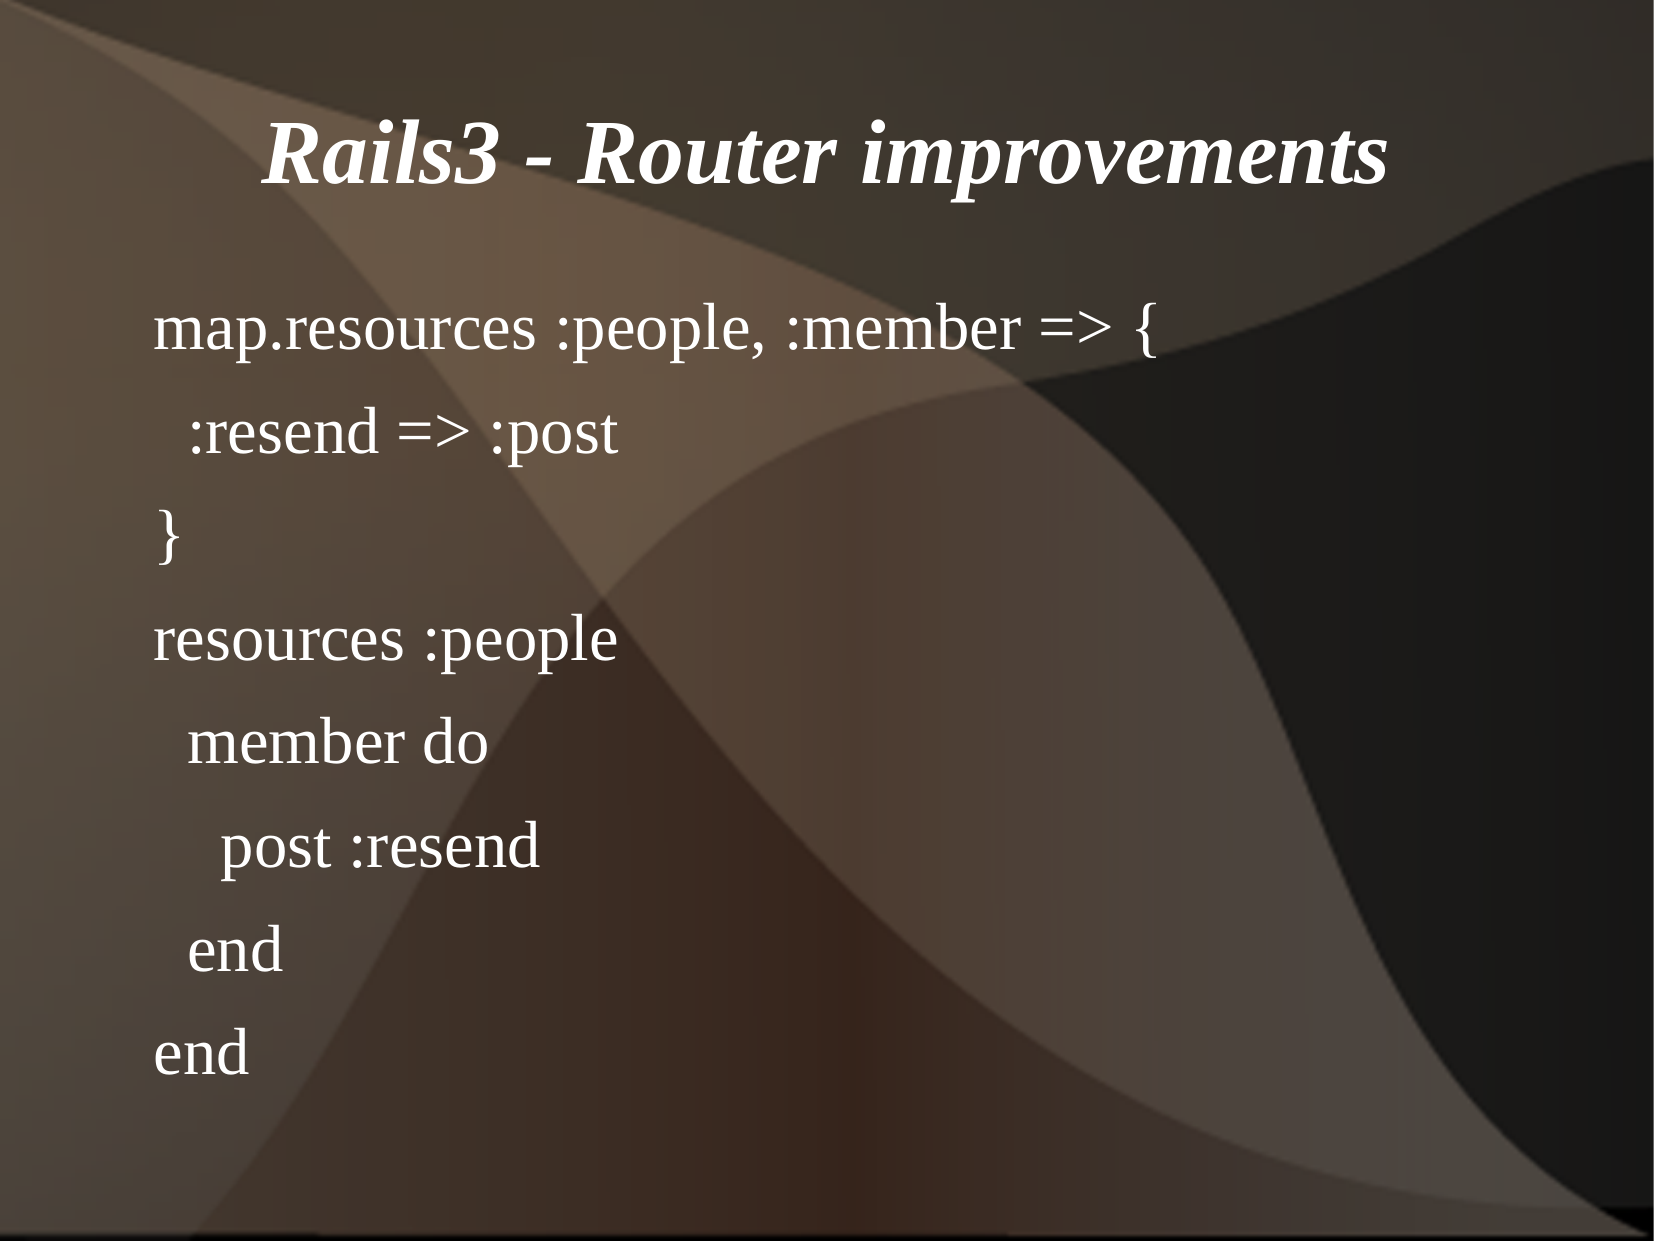

# Rails3 - Router improvements
map.resources :people, :member => {
 :resend => :post
}
resources :people
 member do
 post :resend
 end
end